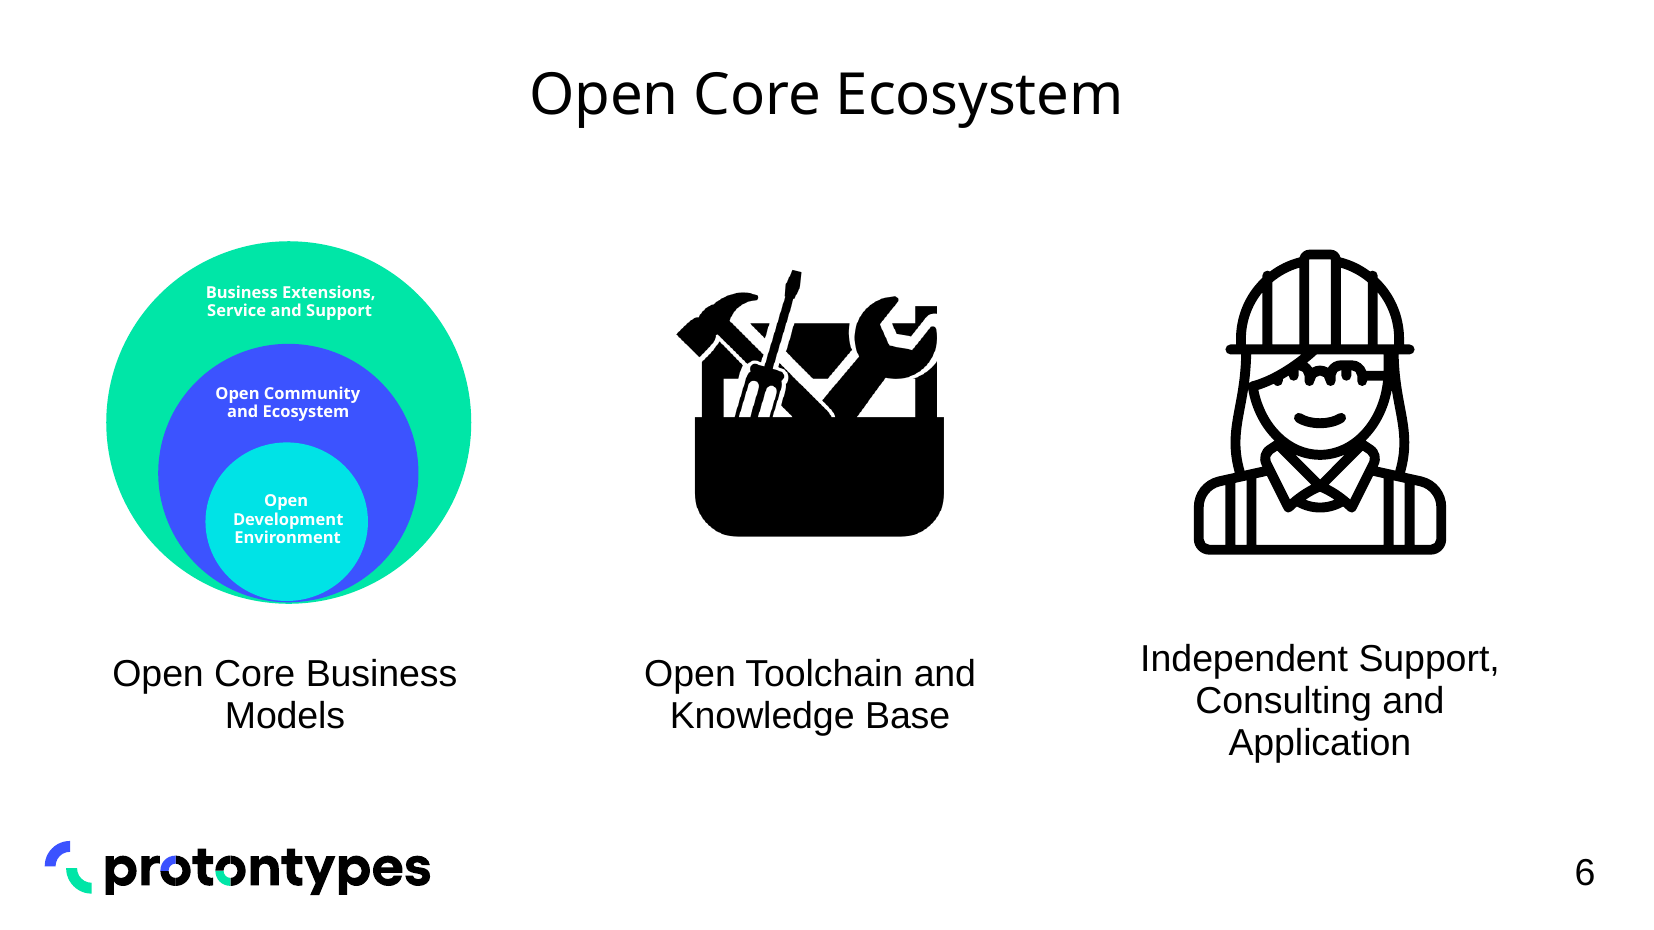

# Open Core Ecosystem
Independent Support, Consulting and Application
Open Core Business Models
Open Toolchain and Knowledge Base
6